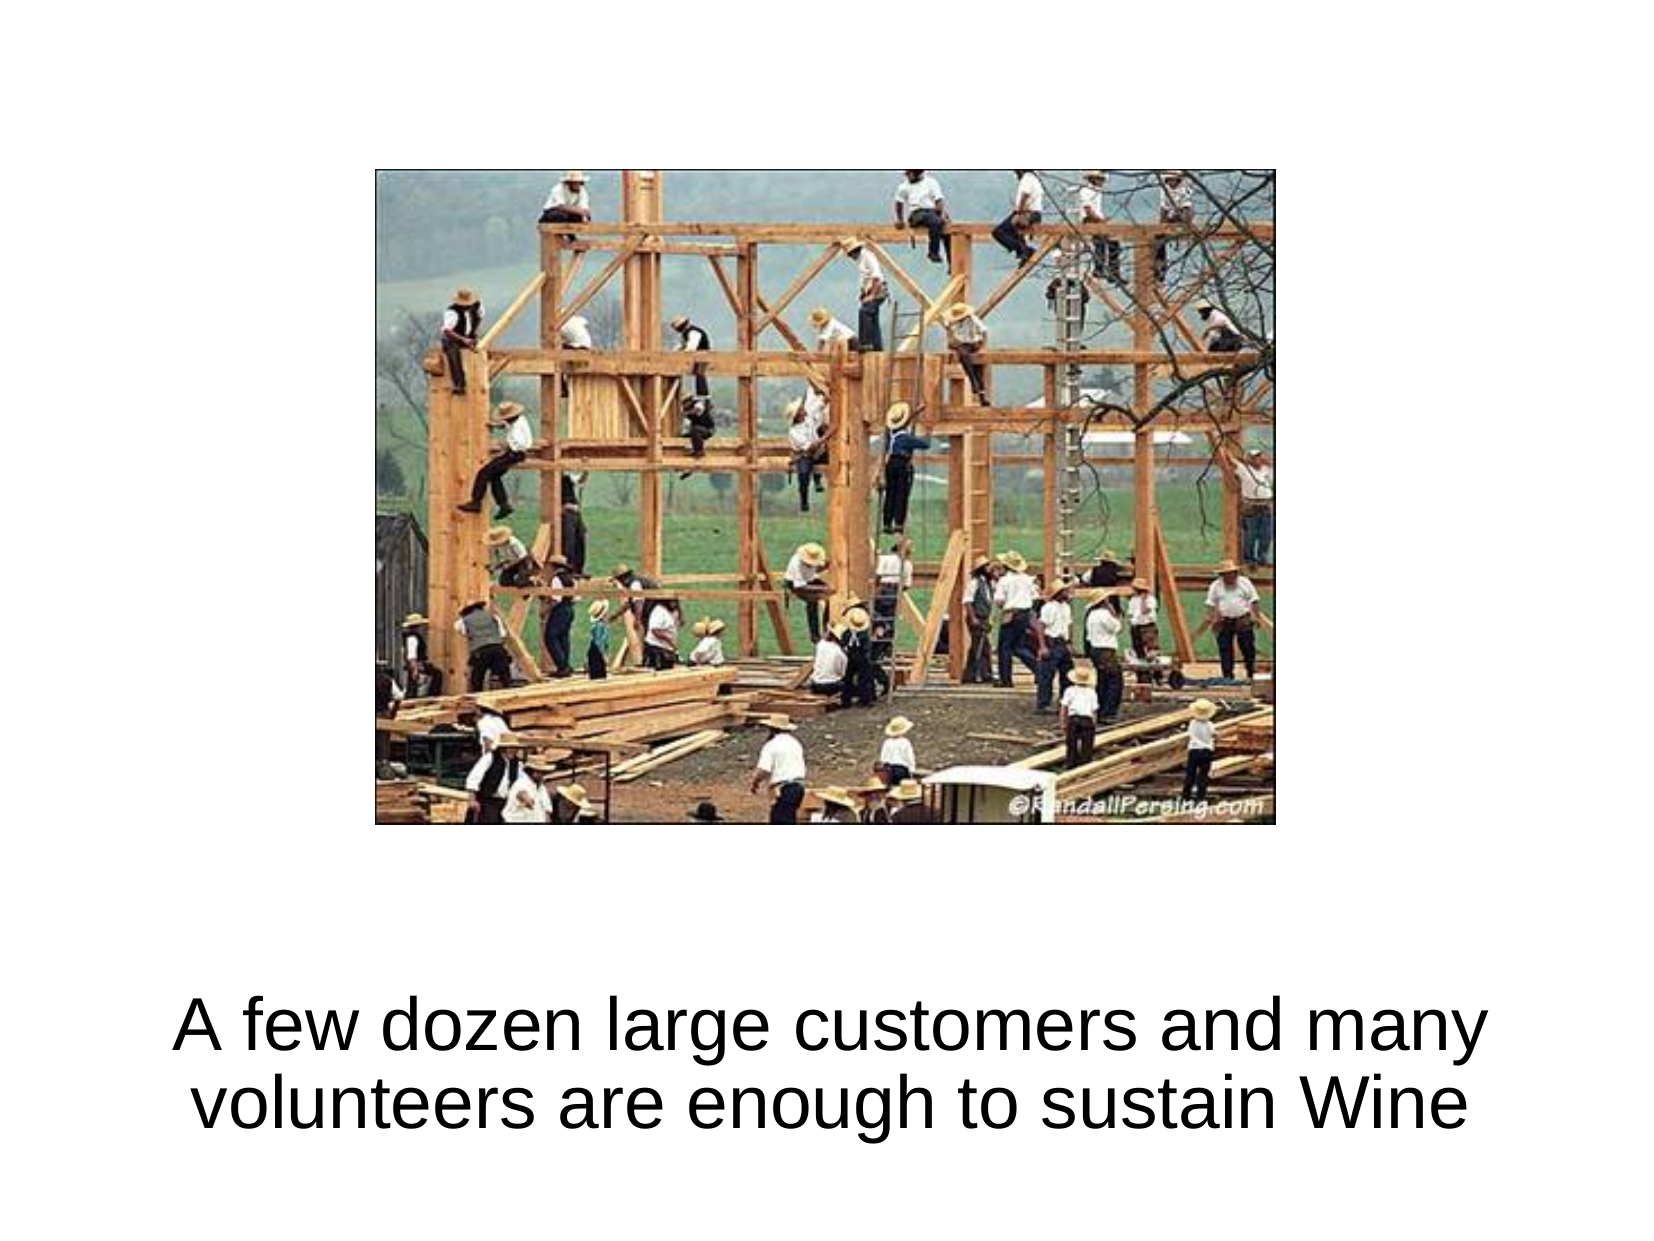

# A few dozen large customers and many volunteers are enough to sustain Wine